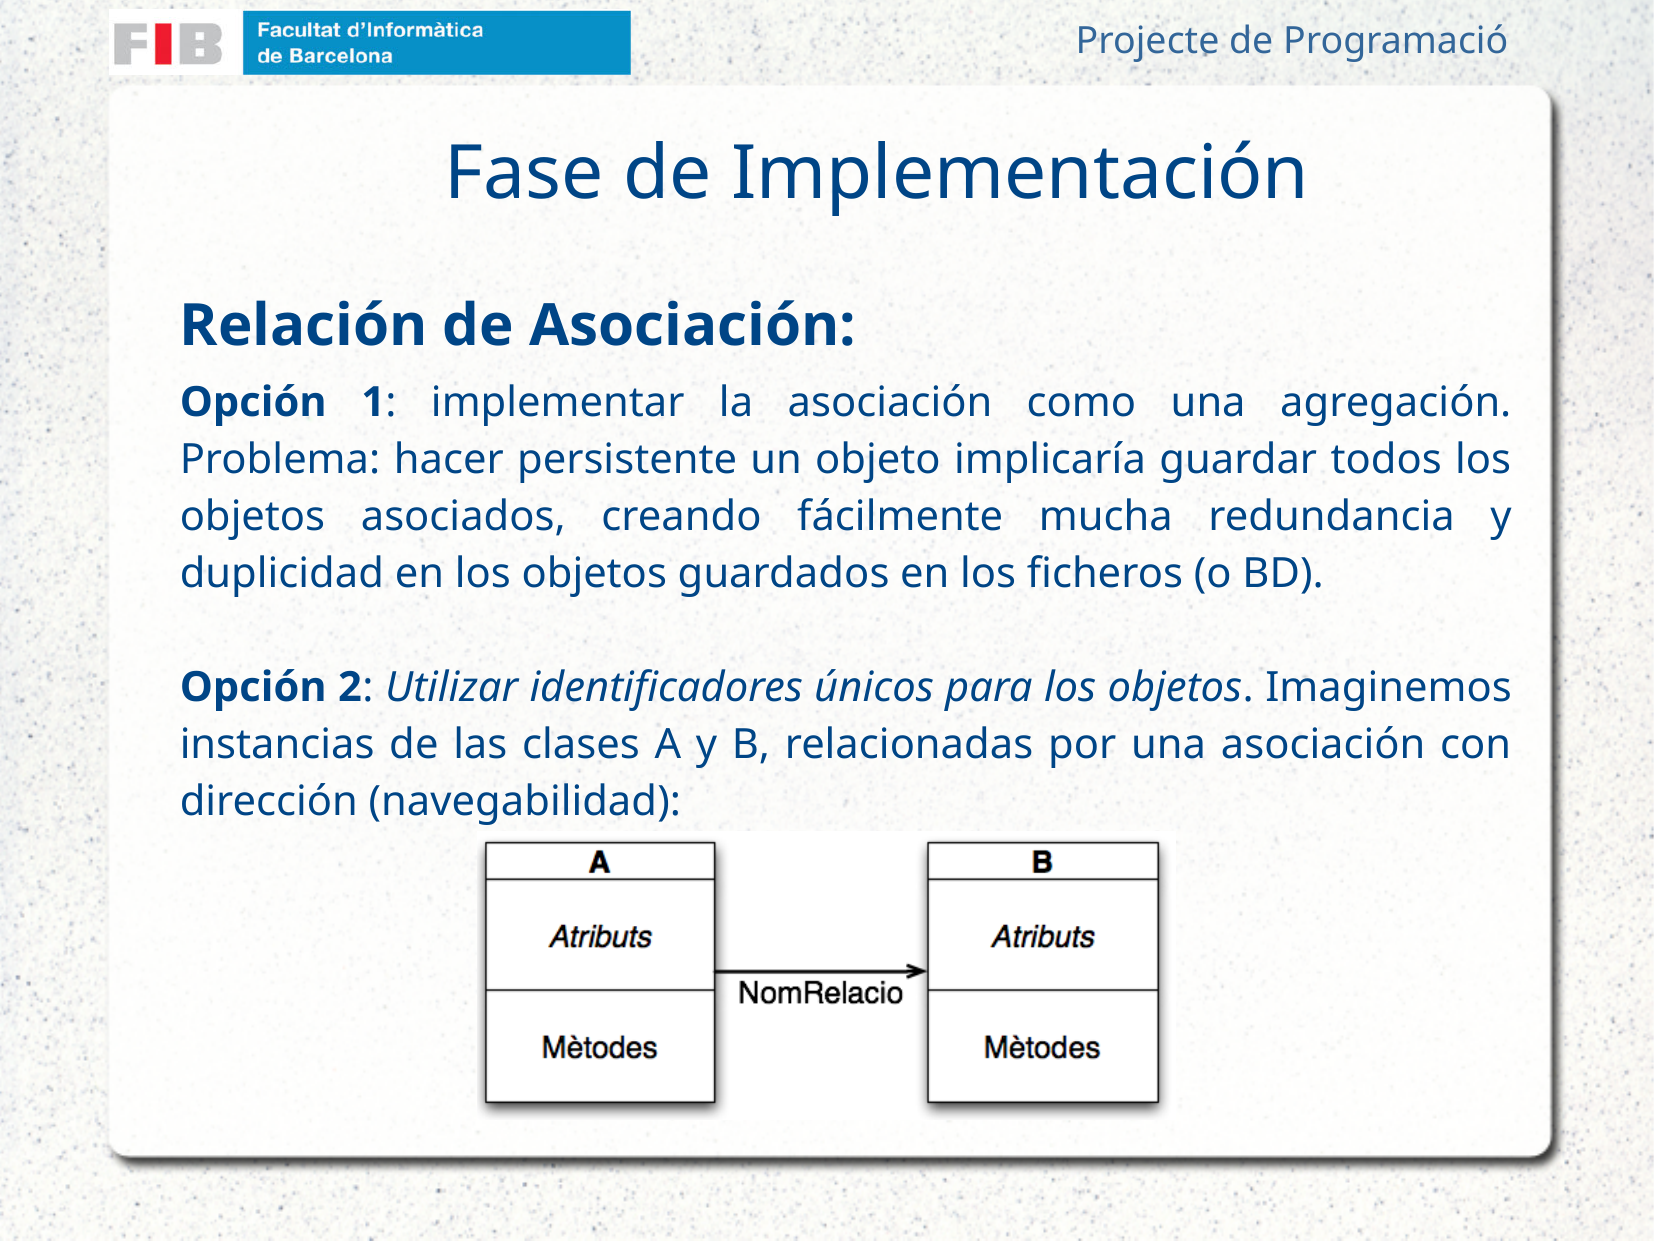

Projecte de Programació
Fase de Implementación
Relación de Asociación:
Opción 1: implementar la asociación como una agregación. Problema: hacer persistente un objeto implicaría guardar todos los objetos asociados, creando fácilmente mucha redundancia y duplicidad en los objetos guardados en los ficheros (o BD).
Opción 2: Utilizar identificadores únicos para los objetos. Imaginemos instancias de las clases A y B, relacionadas por una asociación con dirección (navegabilidad):